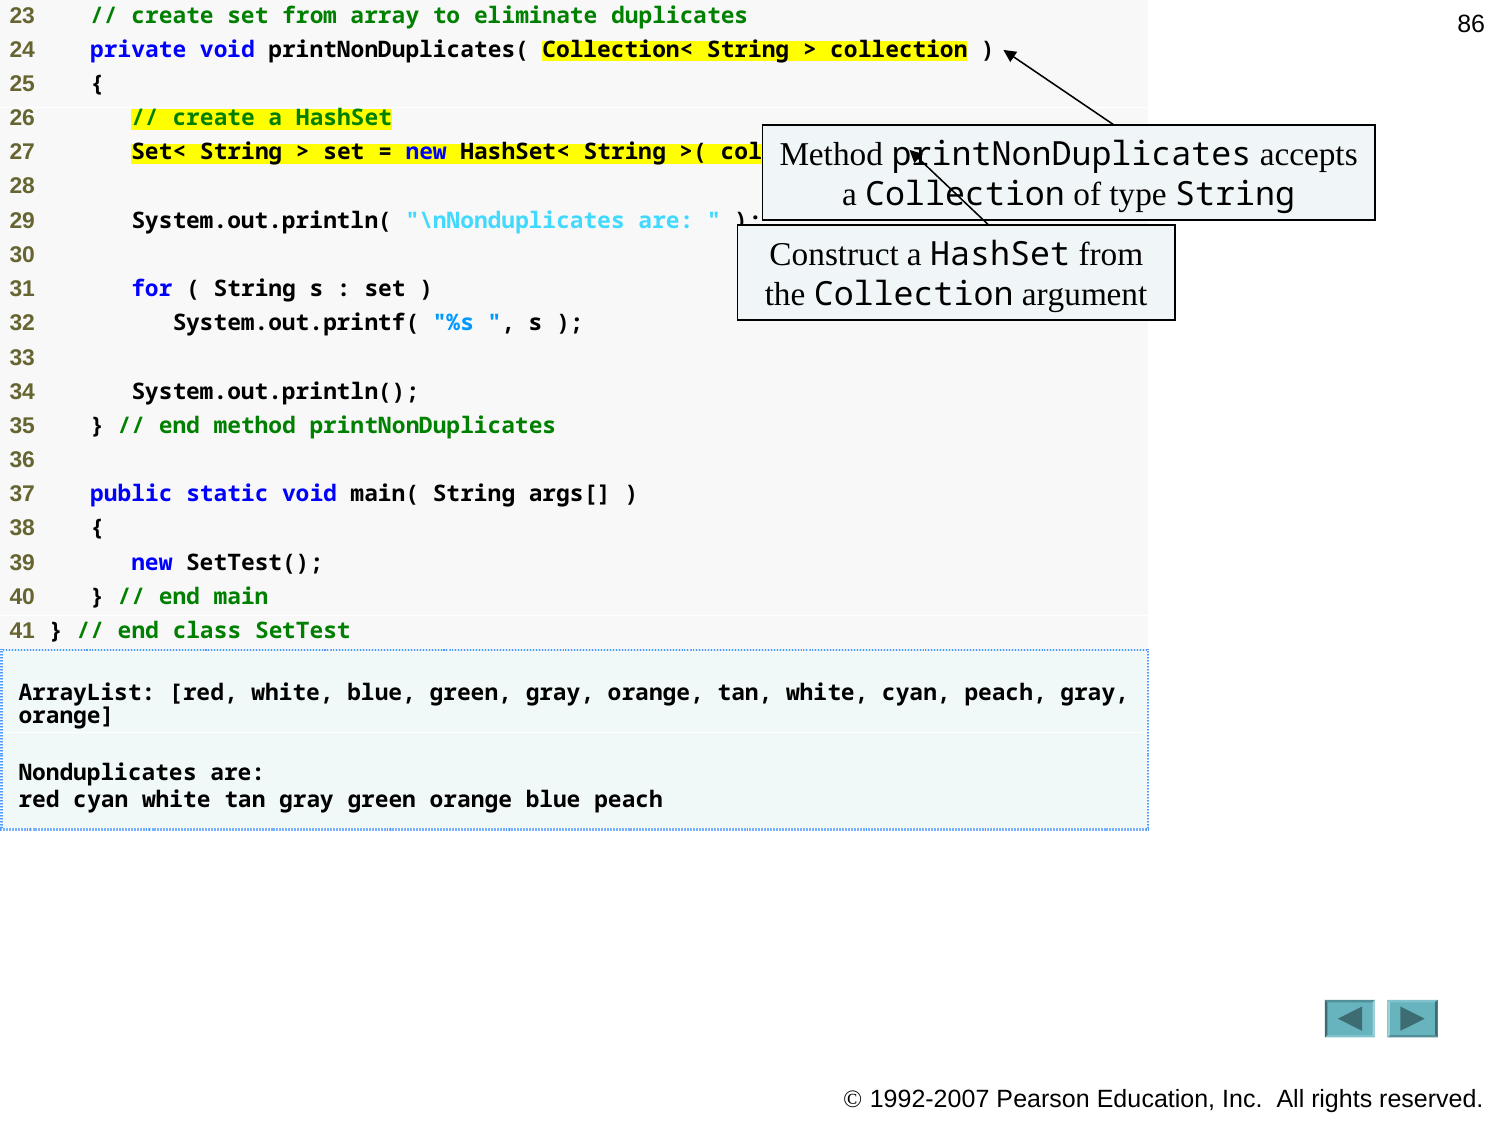

#
Method printNonDuplicates accepts a Collection of type String
Construct a HashSet from the Collection argument